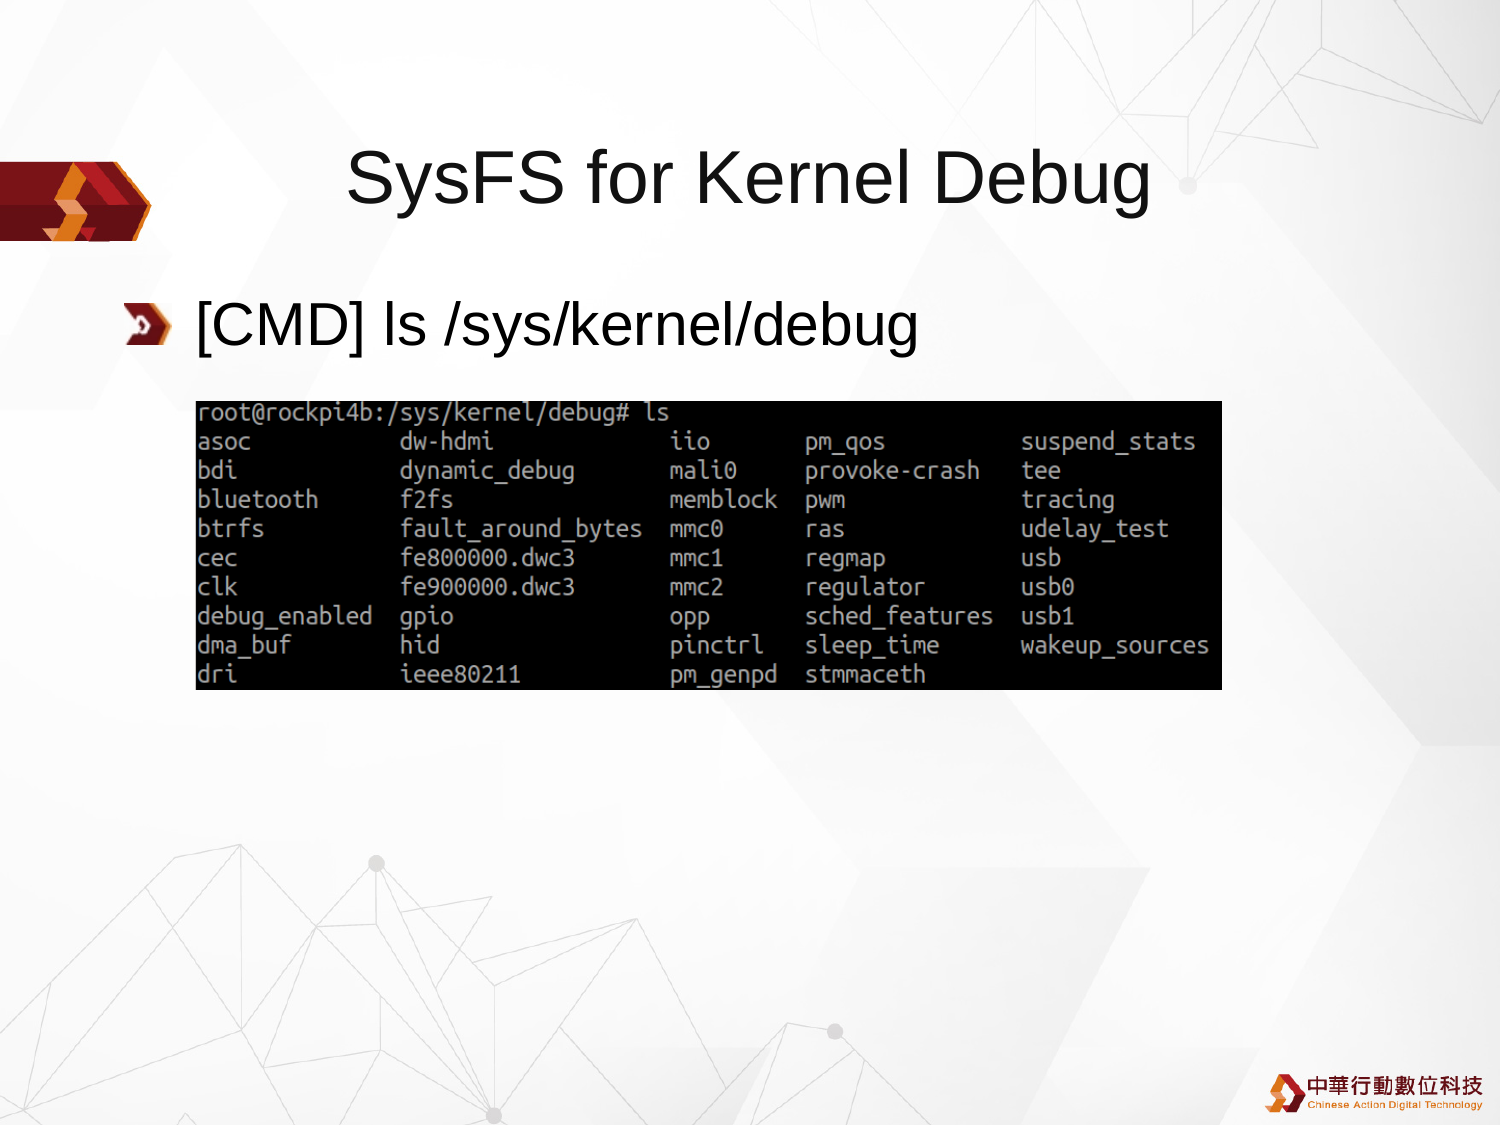

# SysFS for Kernel Debug
 [CMD] ls /sys/kernel/debug